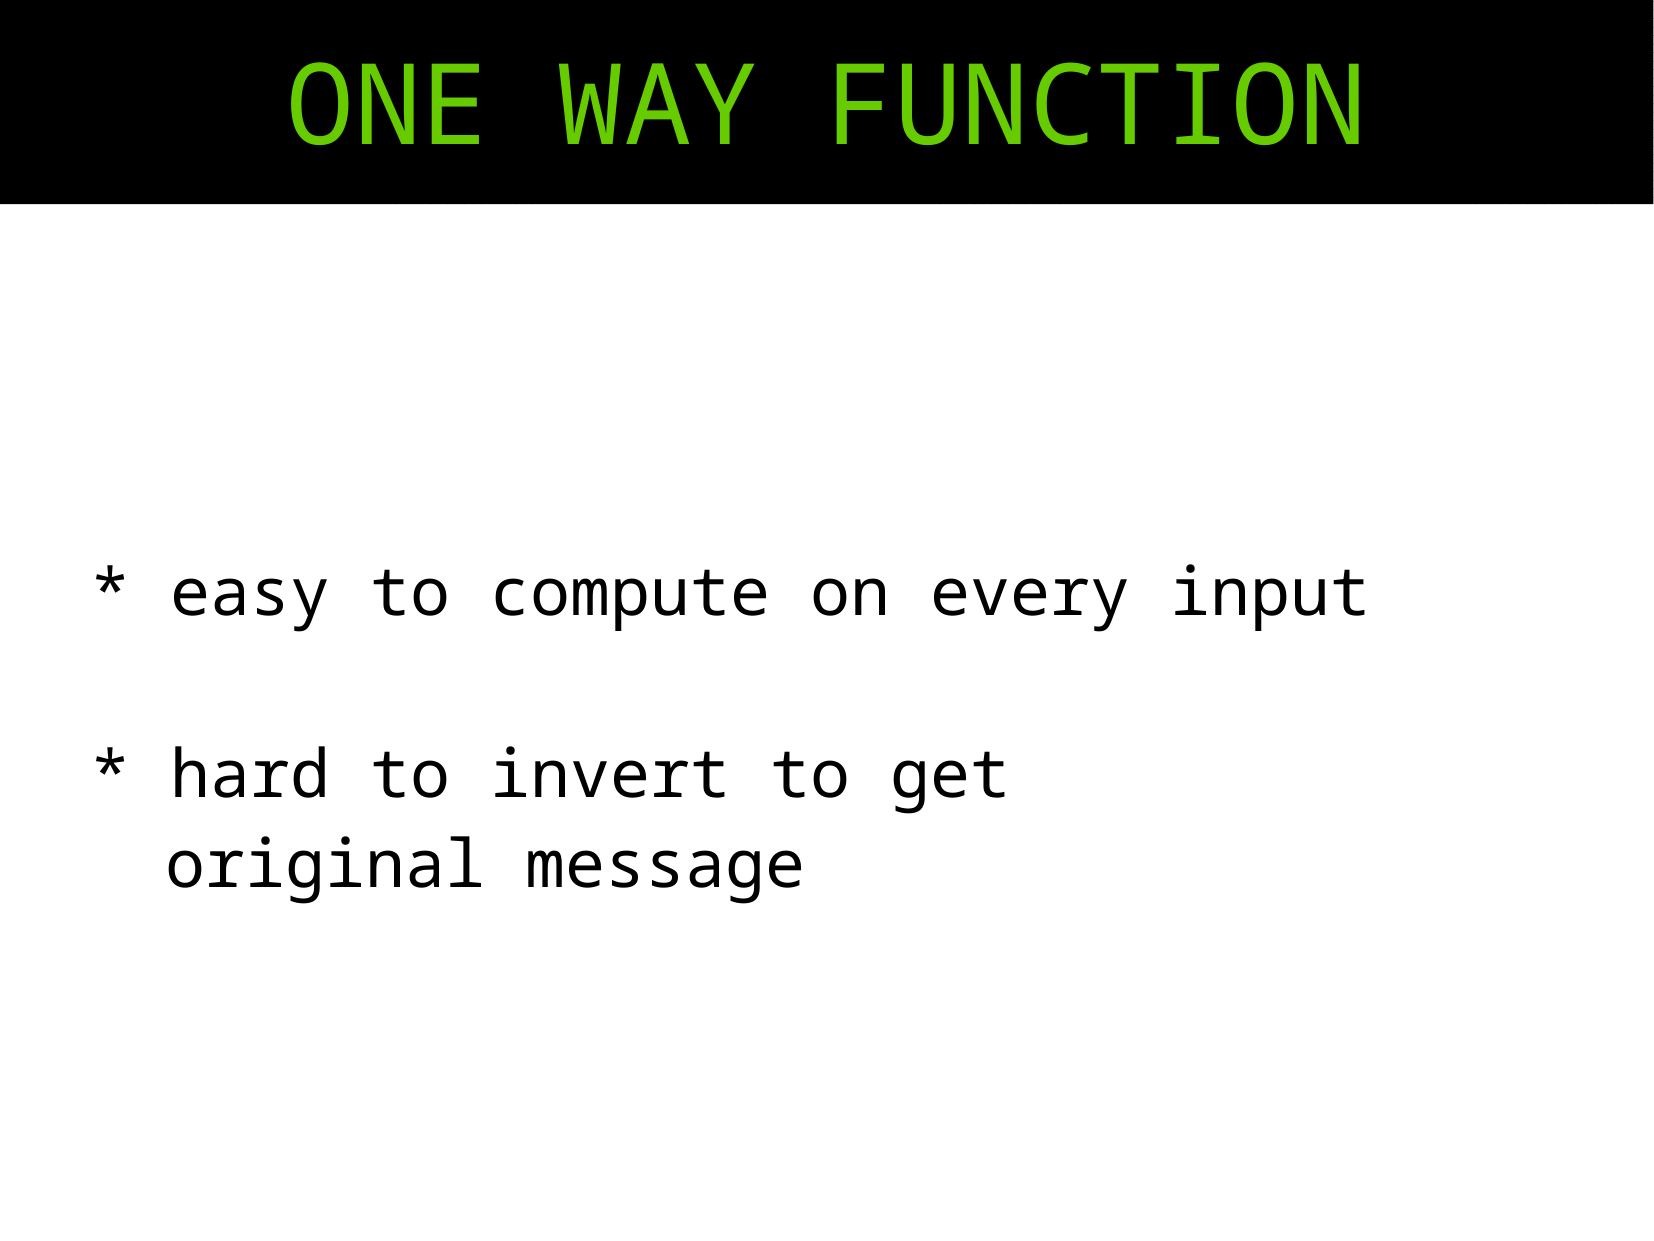

# ONE WAY FUNCTION
* easy to compute on every input
* hard to invert to get
	original message